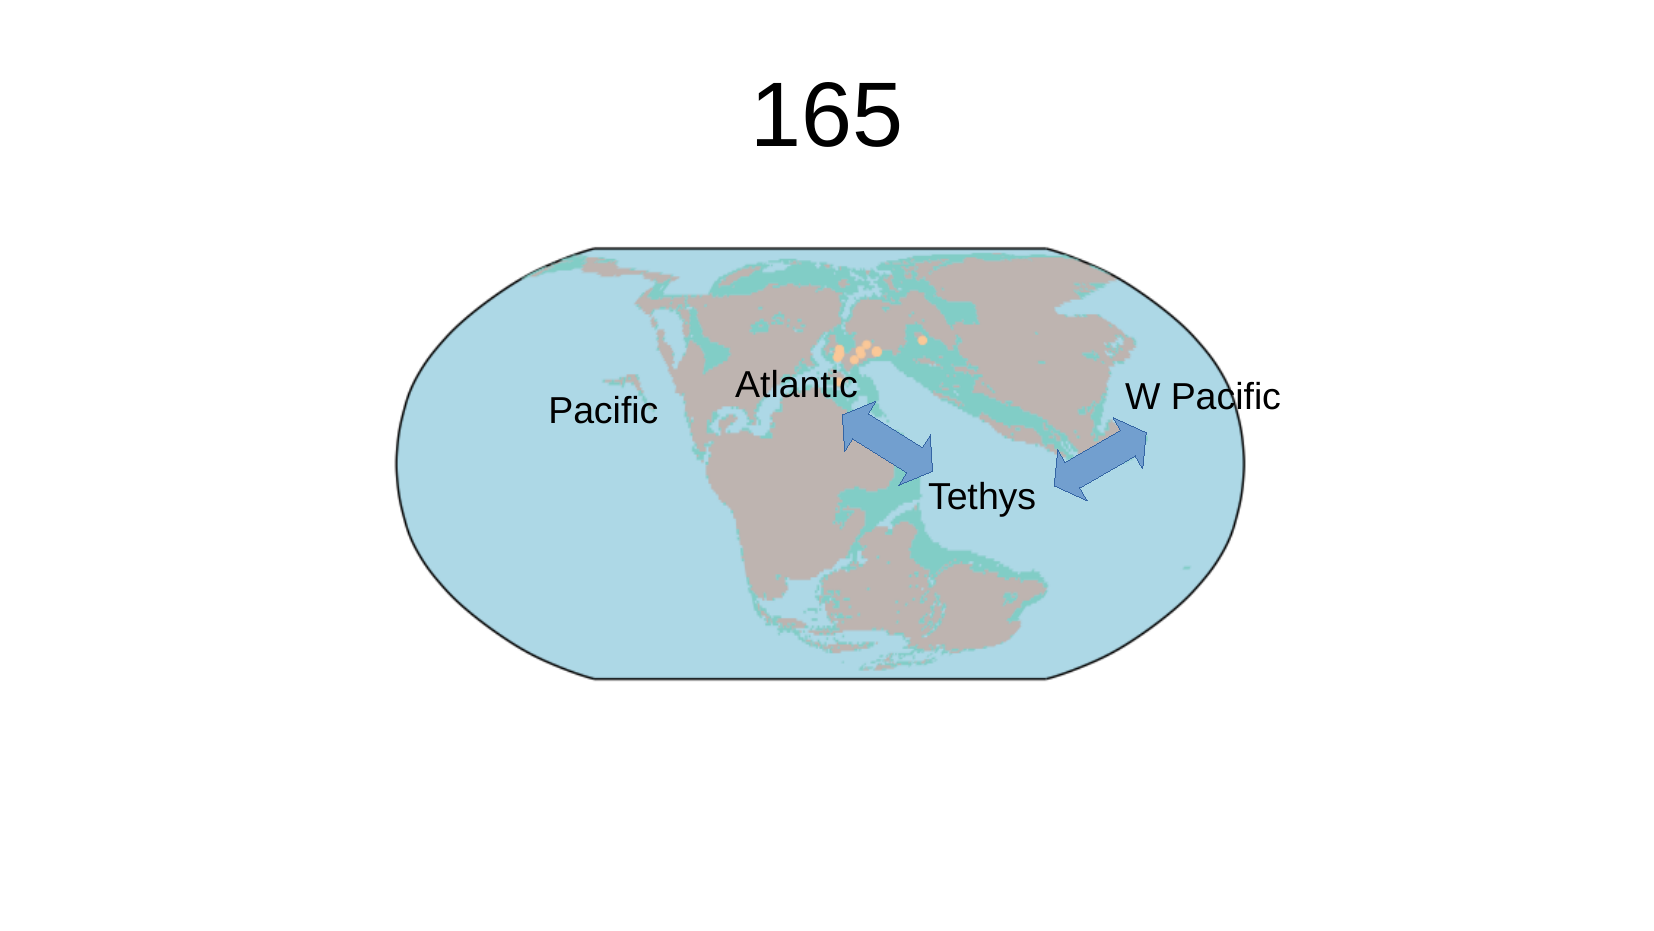

# 165
Atlantic
W Pacific
Pacific
Tethys